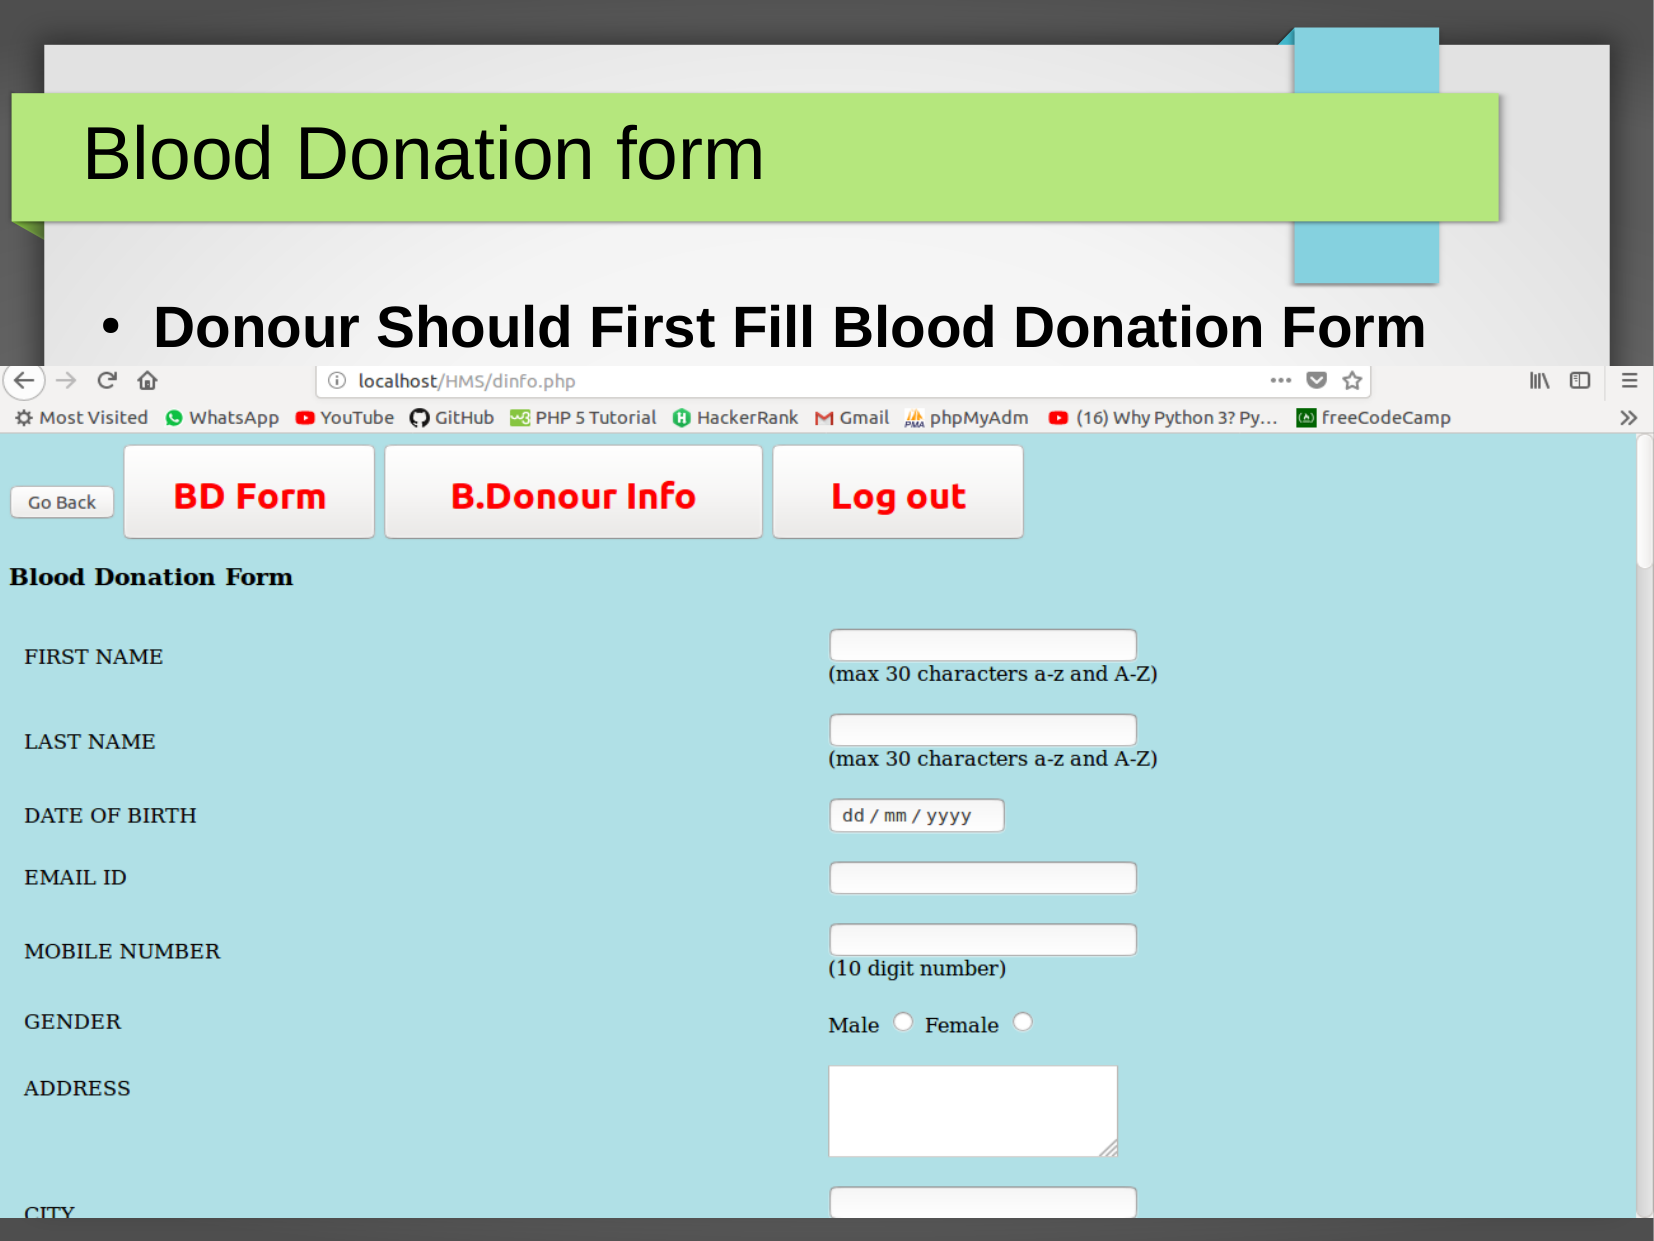

# Blood Donation form
Donour Should First Fill Blood Donation Form